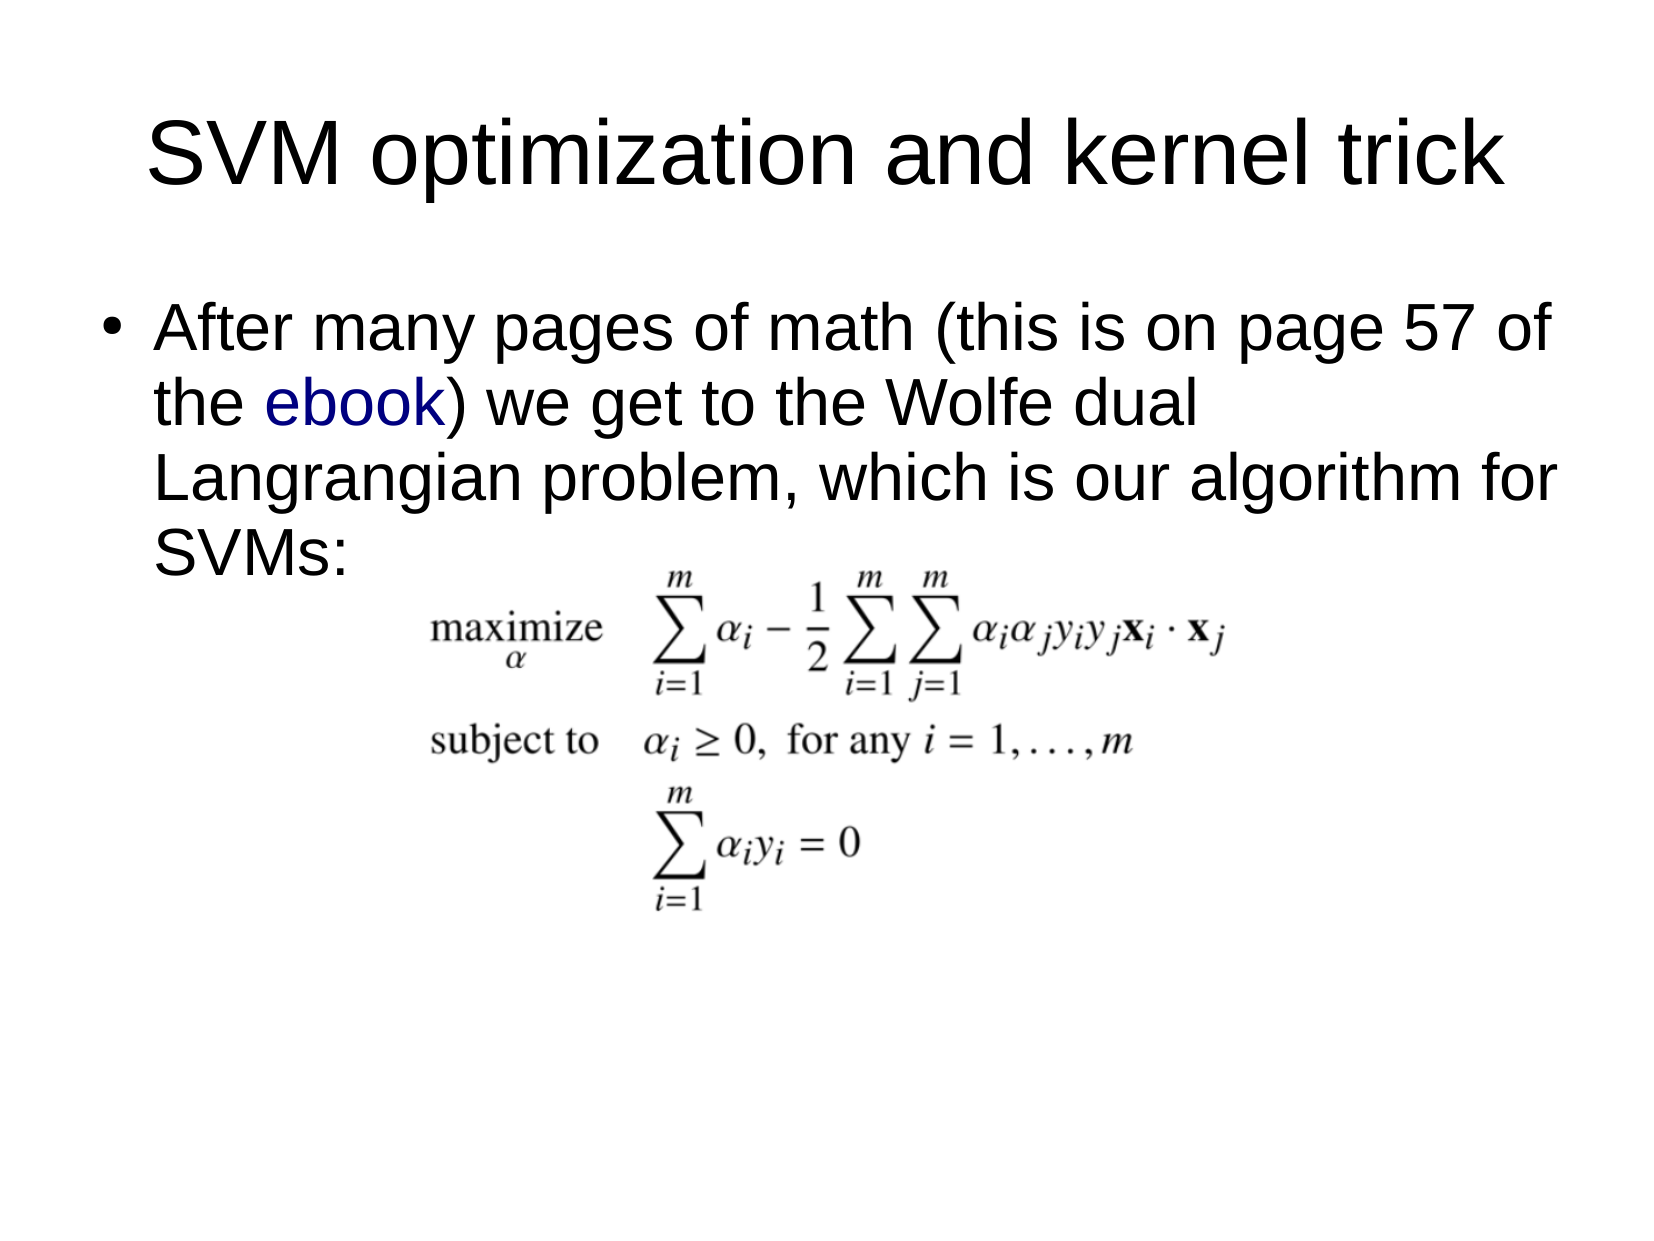

# SVM optimization and kernel trick
After many pages of math (this is on page 57 of the ebook) we get to the Wolfe dual Langrangian problem, which is our algorithm for SVMs: